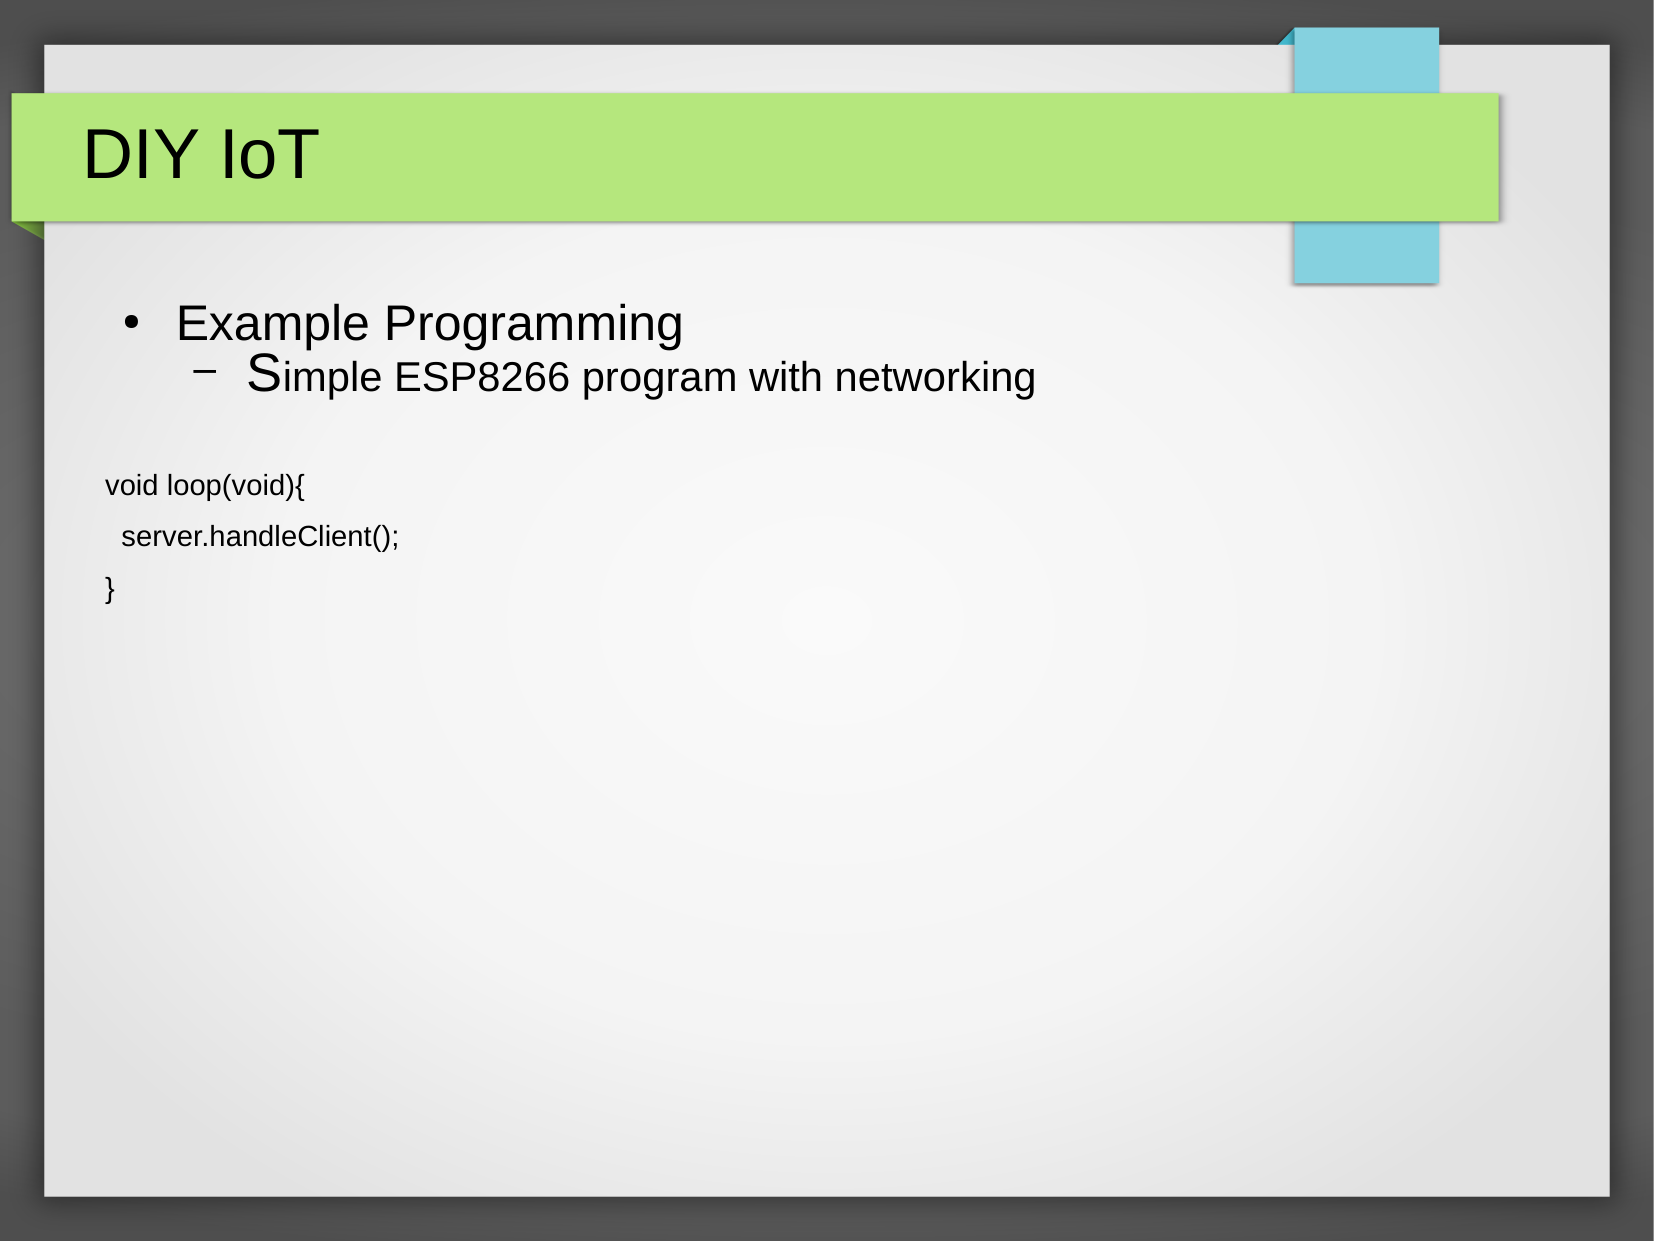

# DIY IoT
Example Programming
Simple ESP8266 program with networking
void loop(void){
 server.handleClient();
}